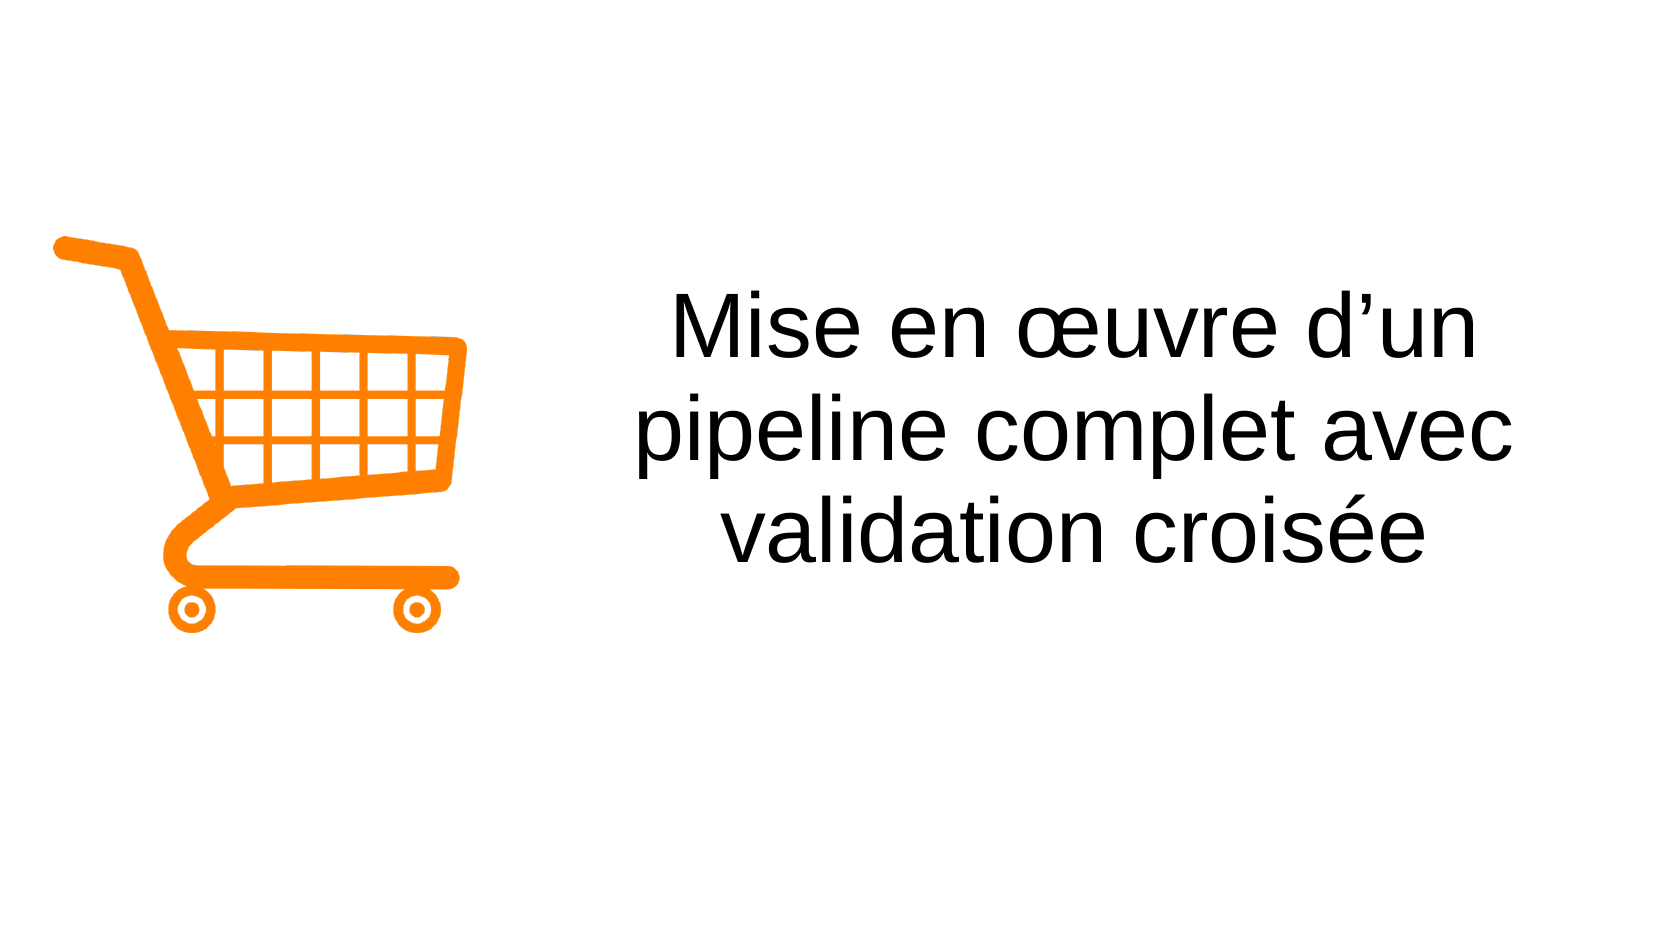

# Mise en œuvre d’un pipeline complet avec validation croisée